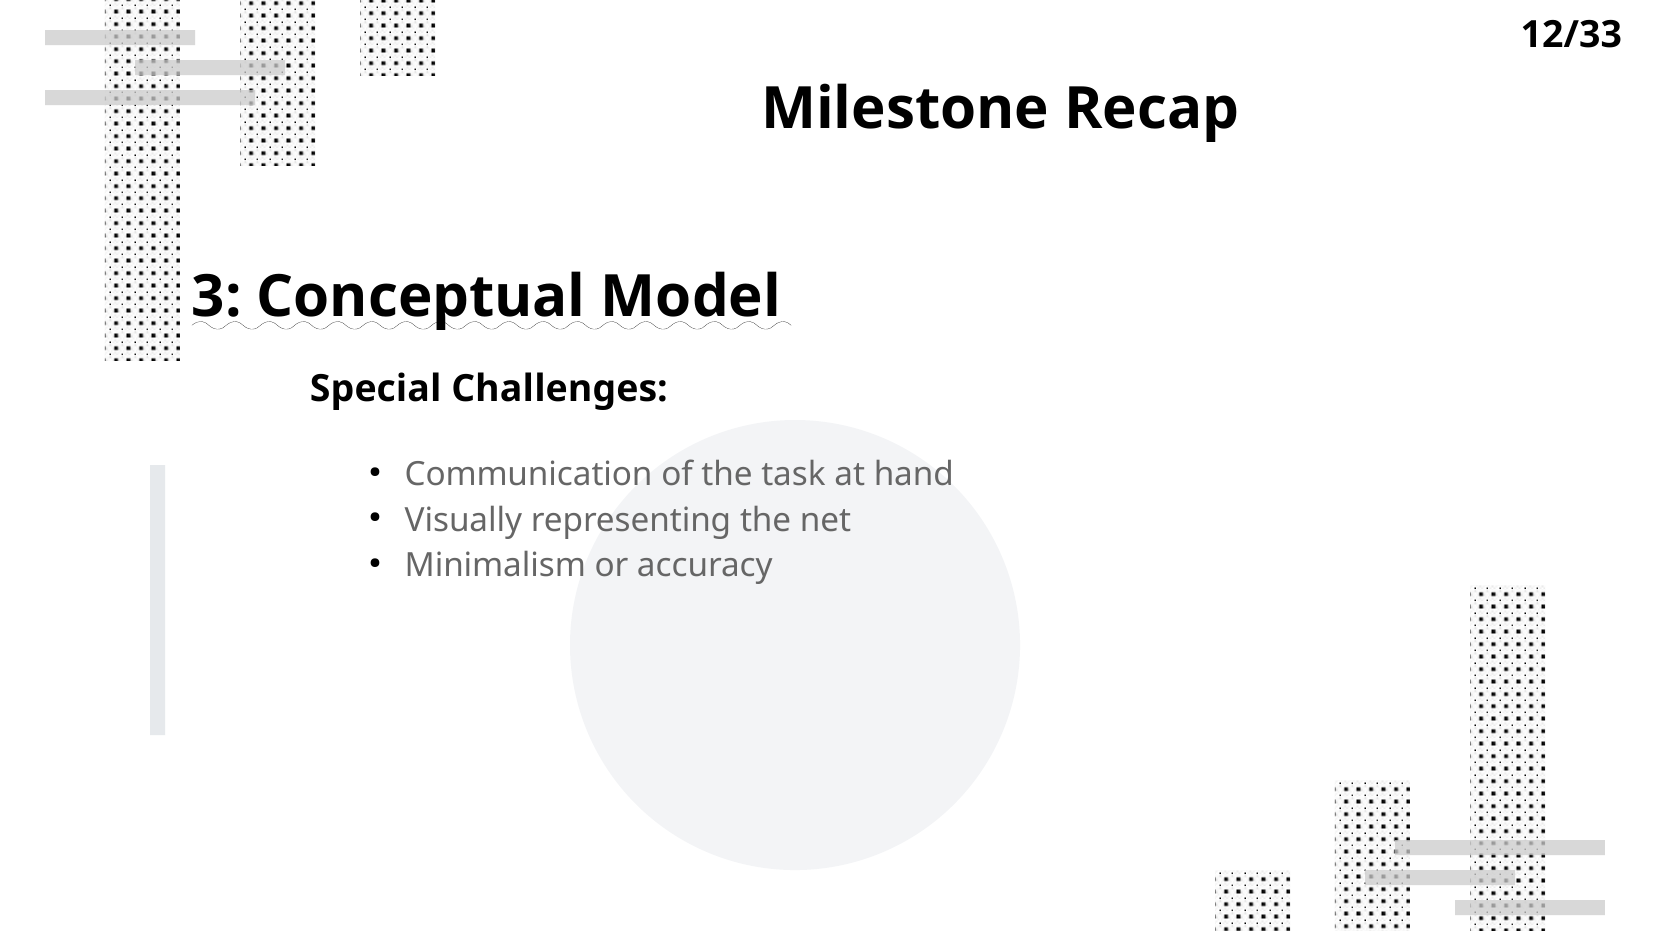

12/33
Milestone Recap
3: Conceptual Model
Special Challenges:
Communication of the task at hand
Visually representing the net
Minimalism or accuracy